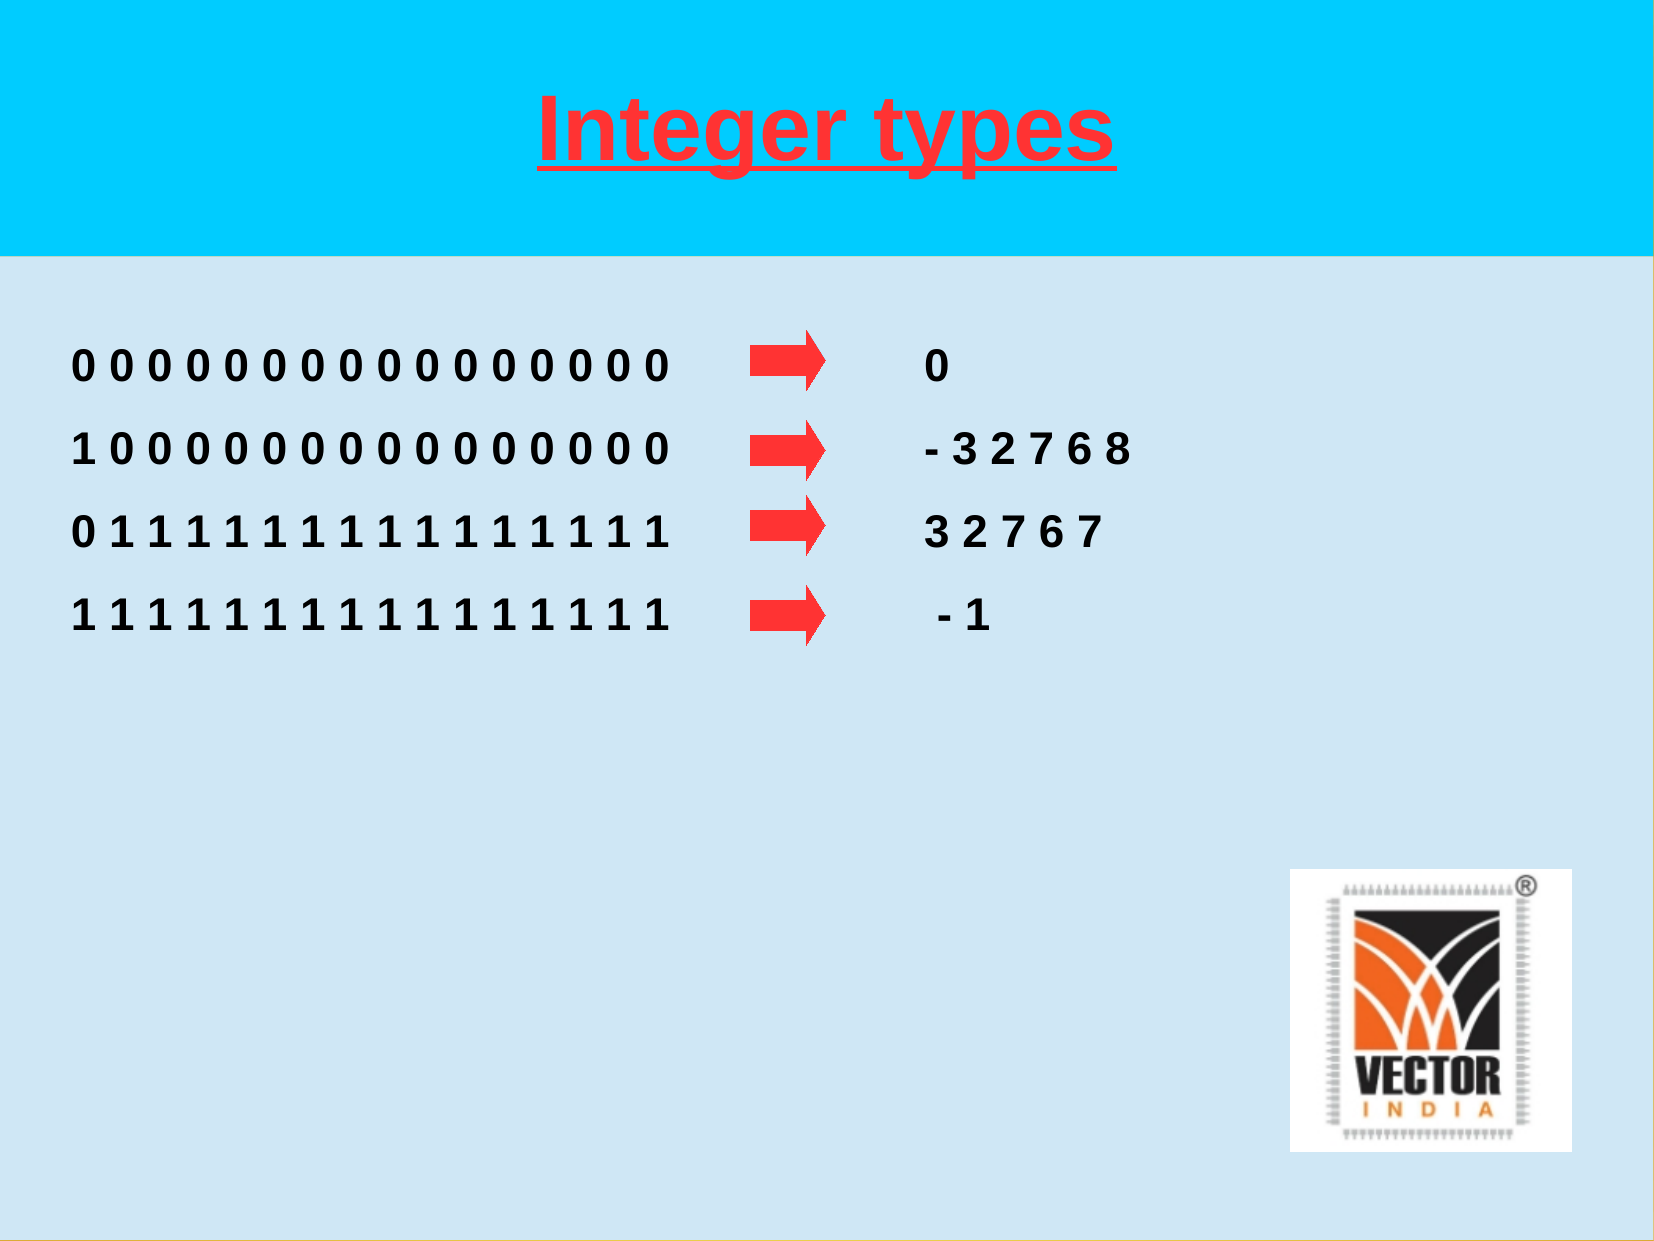

# Integer types
0 0 0 0 0 0 0 0 0 0 0 0 0 0 0 0 0
1 0 0 0 0 0 0 0 0 0 0 0 0 0 0 0 - 3 2 7 6 8
0 1 1 1 1 1 1 1 1 1 1 1 1 1 1 1 3 2 7 6 7
1 1 1 1 1 1 1 1 1 1 1 1 1 1 1 1 - 1